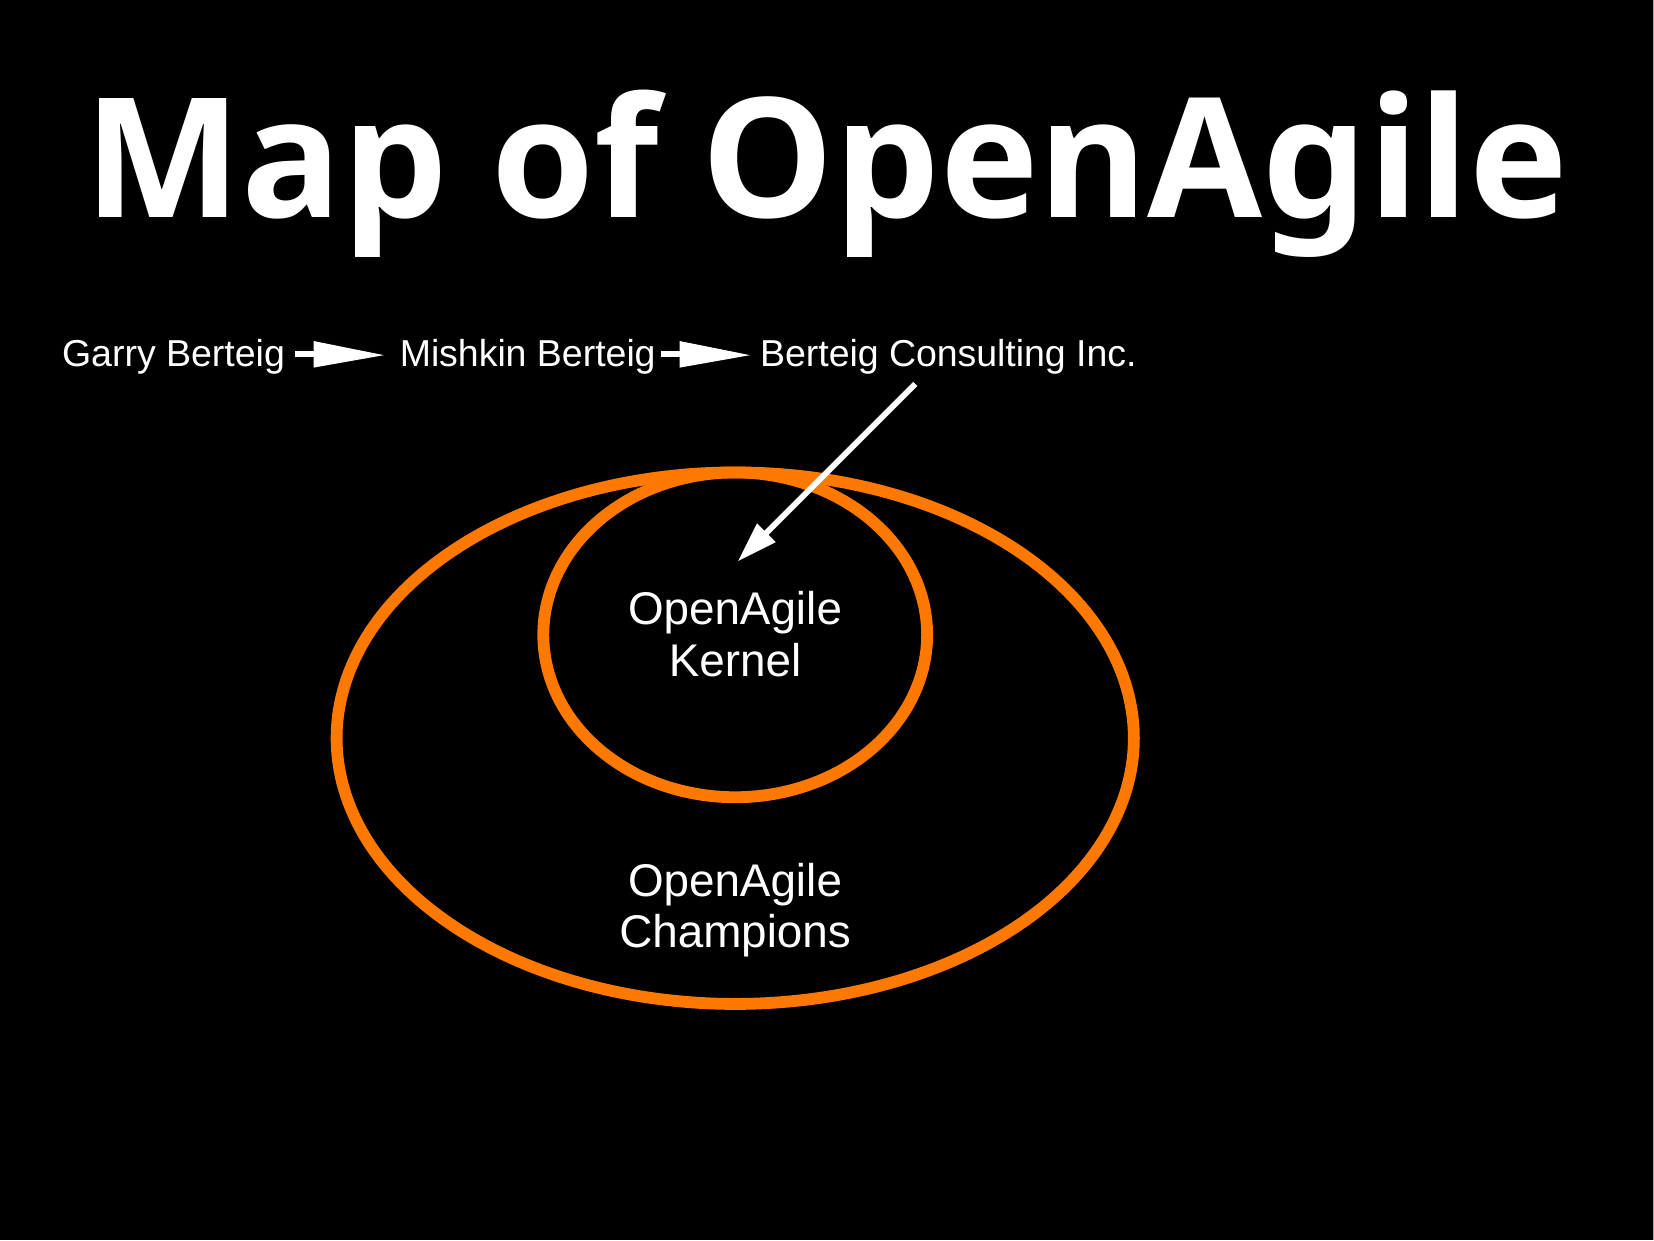

# Map of OpenAgile
Garry Berteig Mishkin Berteig Berteig Consulting Inc.
OpenAgile
Champions
OpenAgile
Kernel